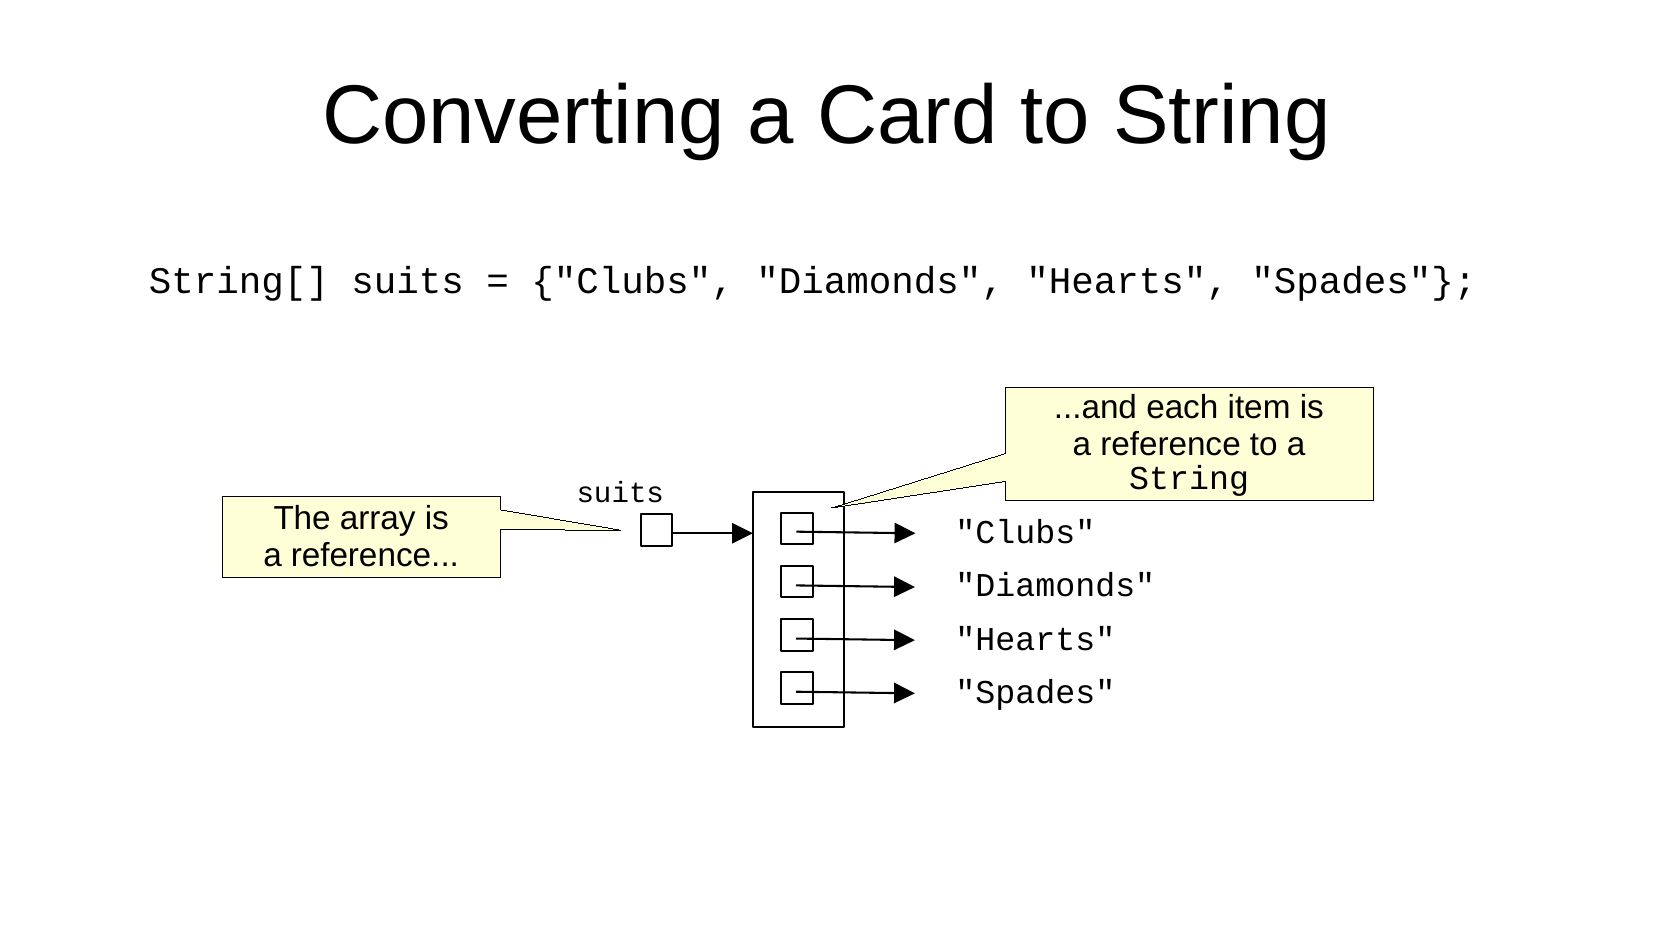

# Converting a Card to String
String[] suits = {"Clubs", "Diamonds", "Hearts", "Spades"};
...and each item is
a reference to a
String
suits
The array is
a reference...
"Clubs"
"Diamonds"
"Hearts"
"Spades"